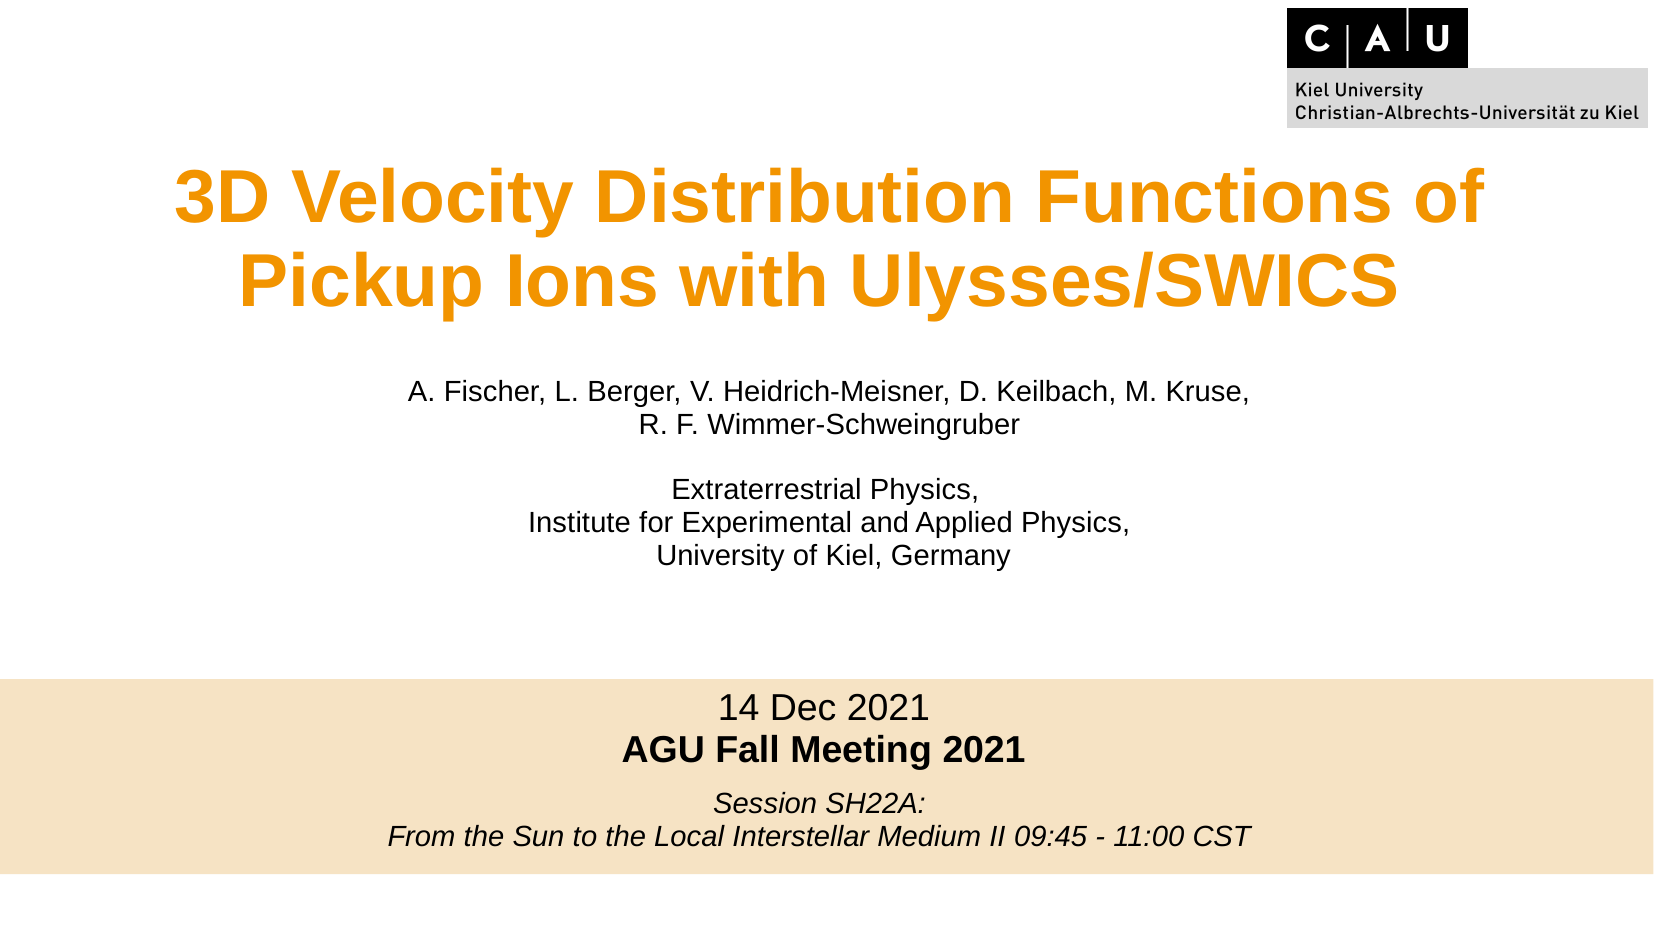

#
3D Velocity Distribution Functions of Pickup Ions with Ulysses/SWICS
A. Fischer, L. Berger, V. Heidrich-Meisner, D. Keilbach, M. Kruse, R. F. Wimmer-Schweingruber
Extraterrestrial Physics,
Institute for Experimental and Applied Physics,
 University of Kiel, Germany
14 Dec 2021
AGU Fall Meeting 2021
Session SH22A:
From the Sun to the Local Interstellar Medium II 09:45 - 11:00 CST